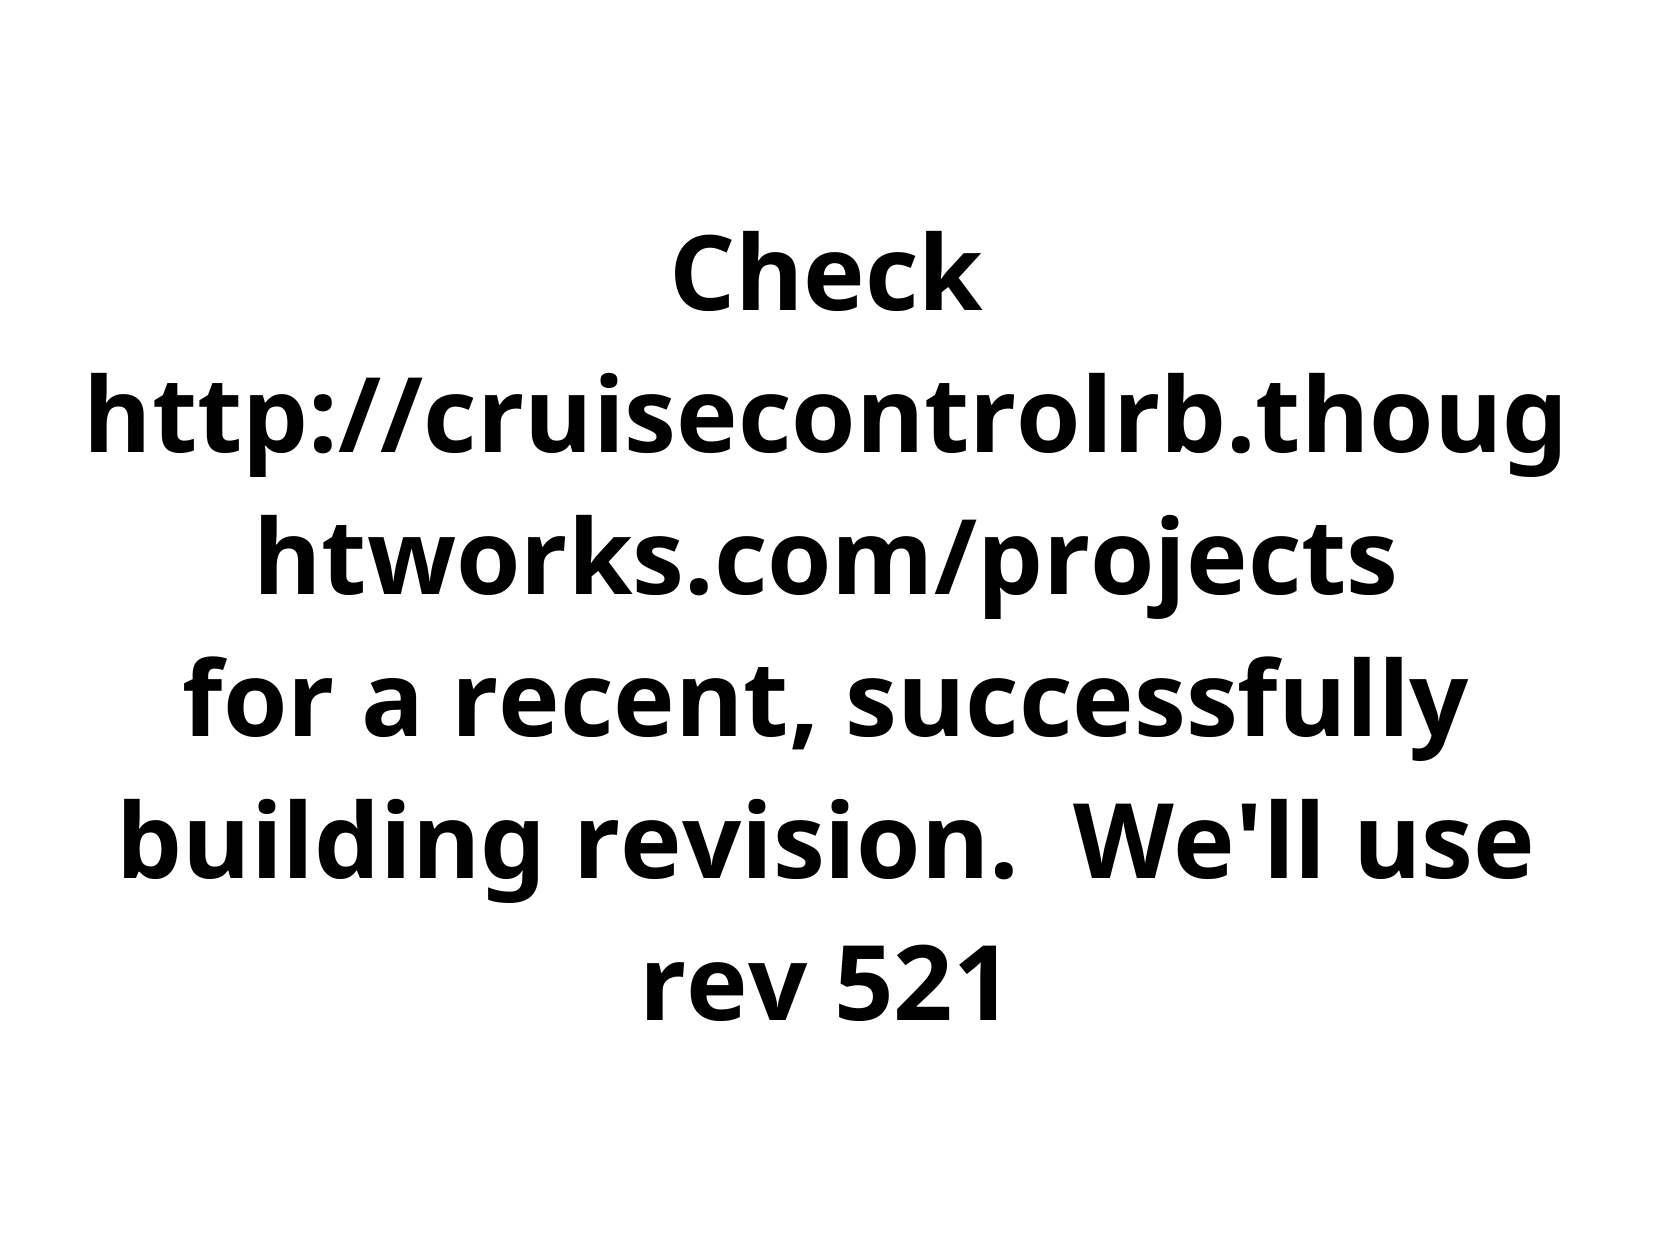

# Check http://cruisecontrolrb.thoughtworks.com/projects for a recent, successfully building revision. We'll use rev 521